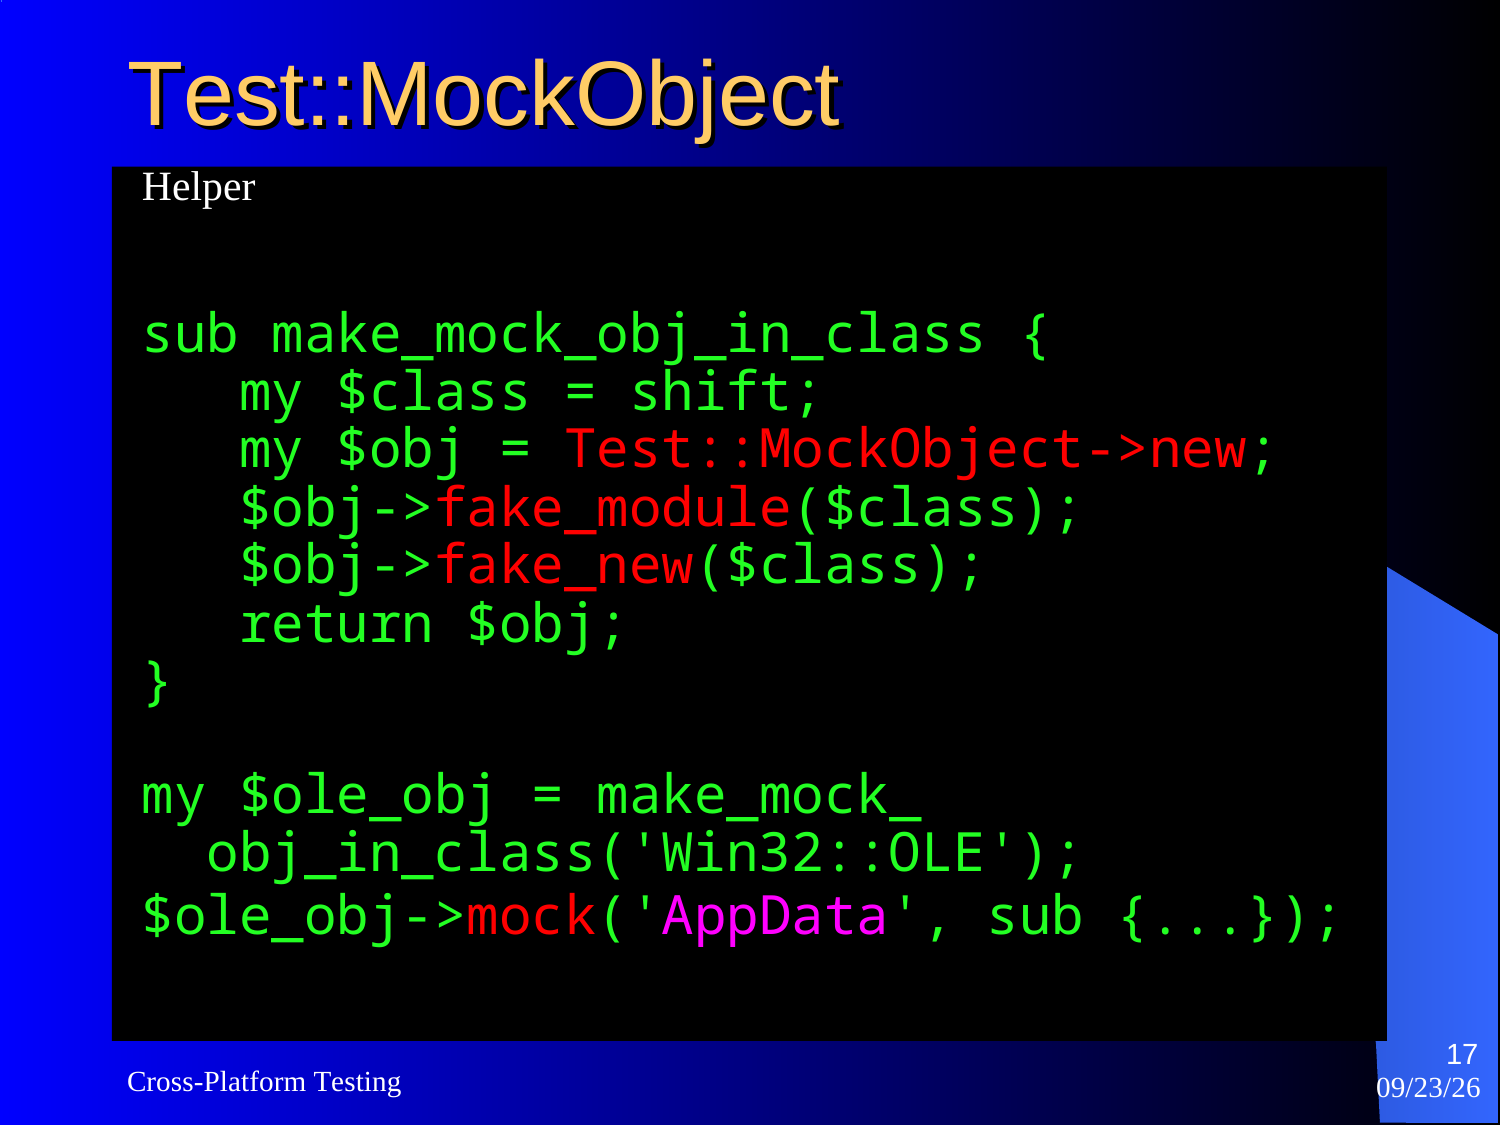

# Test::MockObject
Helper
sub make_mock_obj_in_class {
 my $class = shift;
 my $obj = Test::MockObject->new;
 $obj->fake_module($class);
 $obj->fake_new($class);
 return $obj;
}
my $ole_obj = make_mock_
 obj_in_class('Win32::OLE');
$ole_obj->mock('AppData', sub {...});
17
Cross-Platform Testing